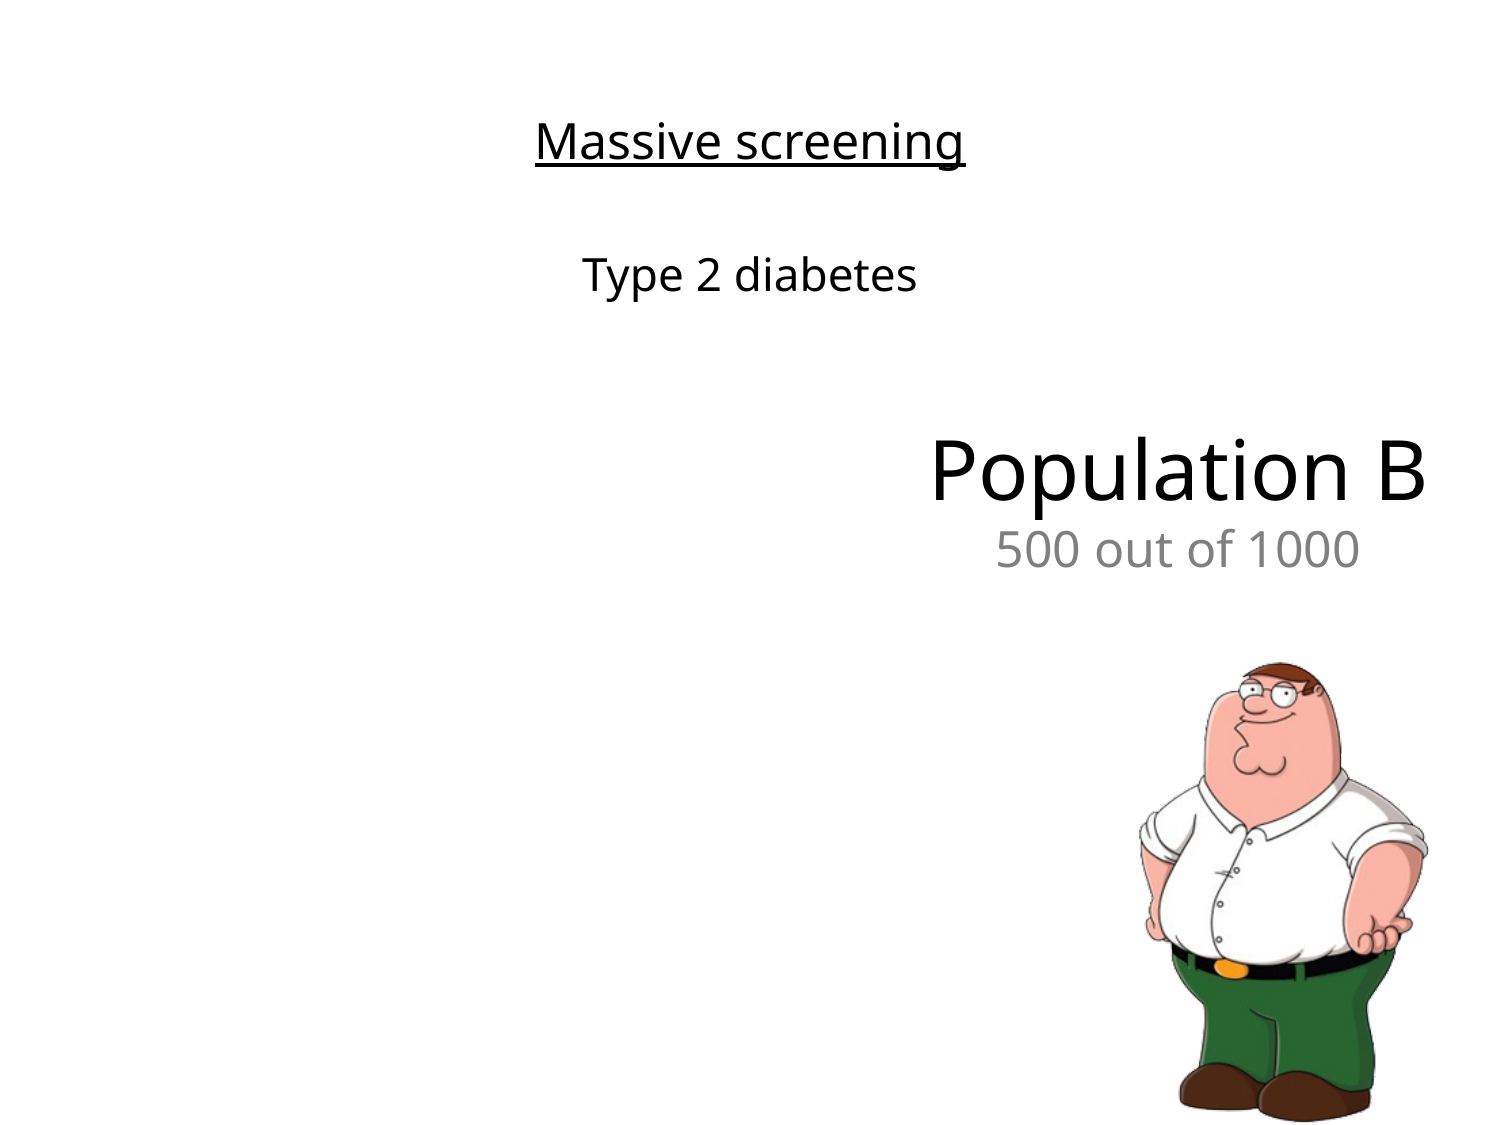

Massive screening
Type 2 diabetes
Population B
500 out of 1000